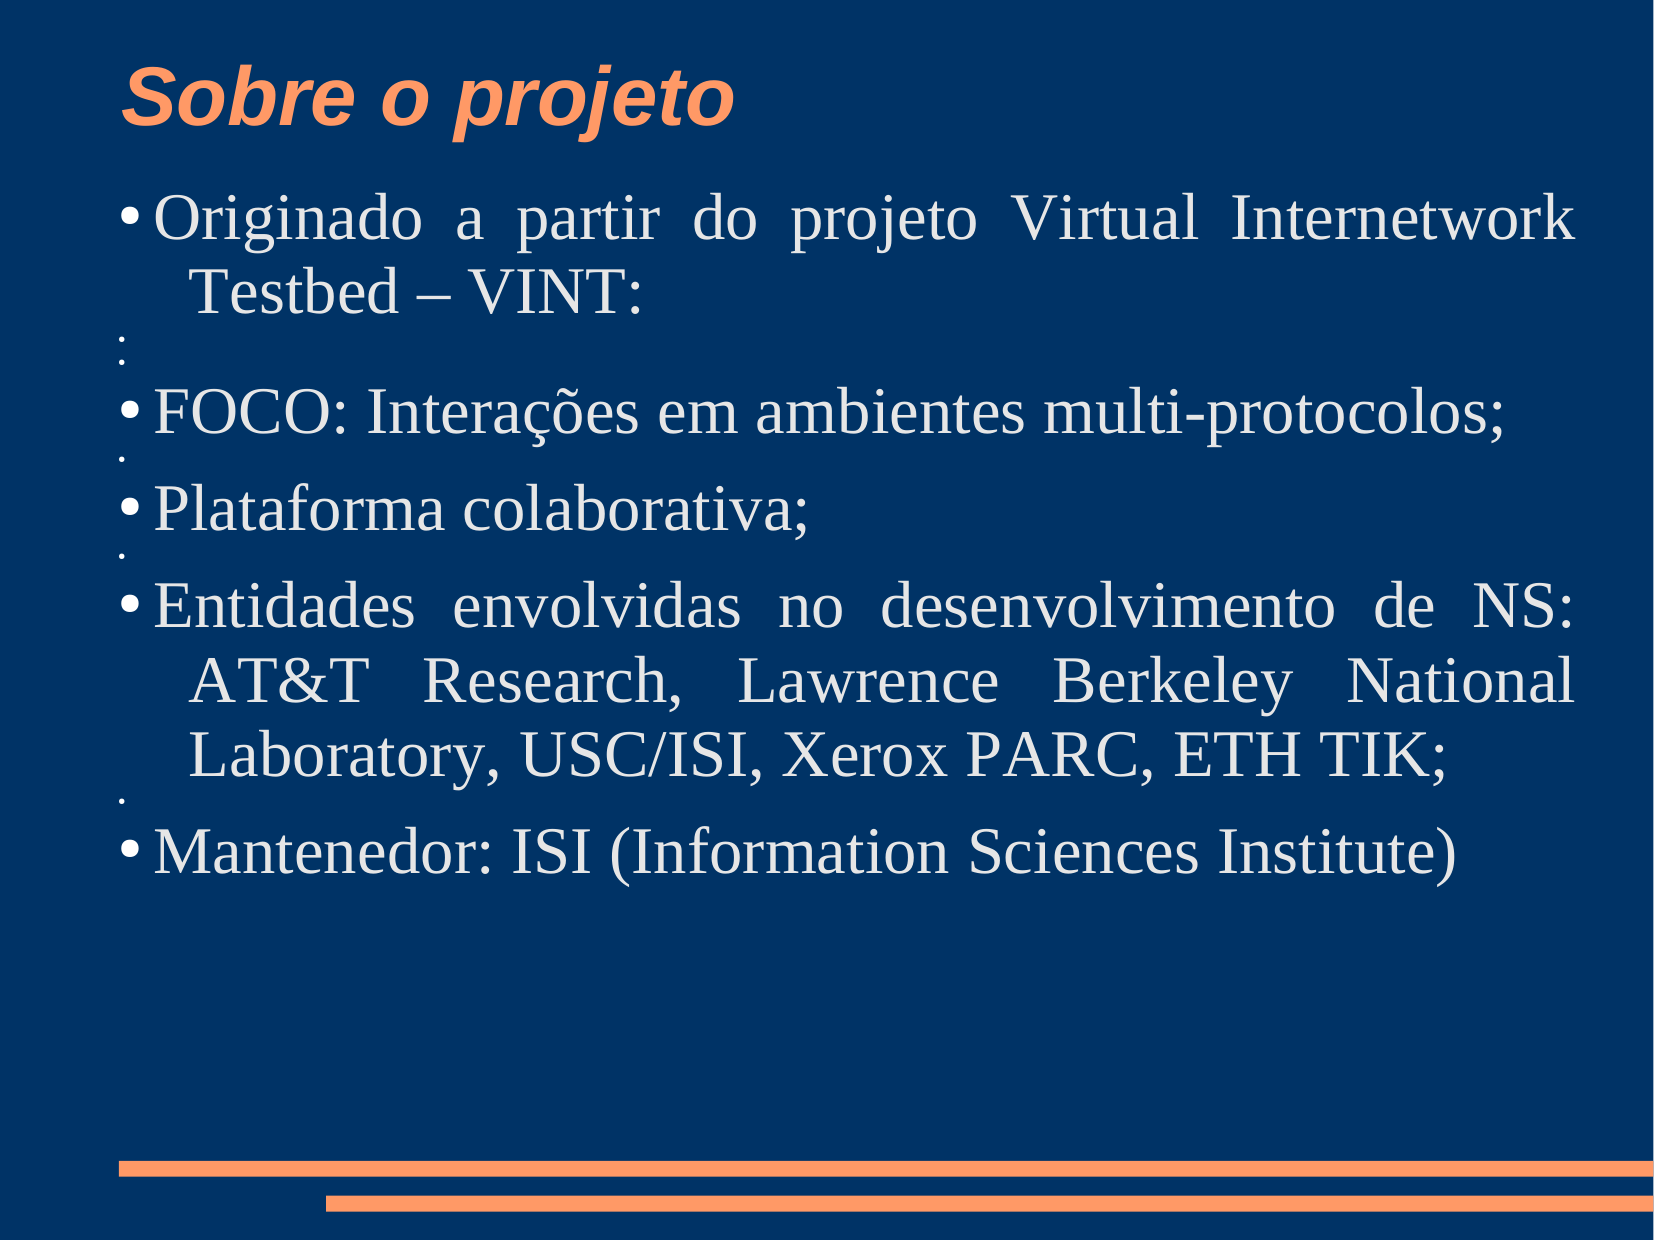

# Sobre o projeto
Originado a partir do projeto Virtual Internetwork Testbed – VINT:
FOCO: Interações em ambientes multi-protocolos;
Plataforma colaborativa;
Entidades envolvidas no desenvolvimento de NS: AT&T Research, Lawrence Berkeley National Laboratory, USC/ISI, Xerox PARC, ETH TIK;
Mantenedor: ISI (Information Sciences Institute)